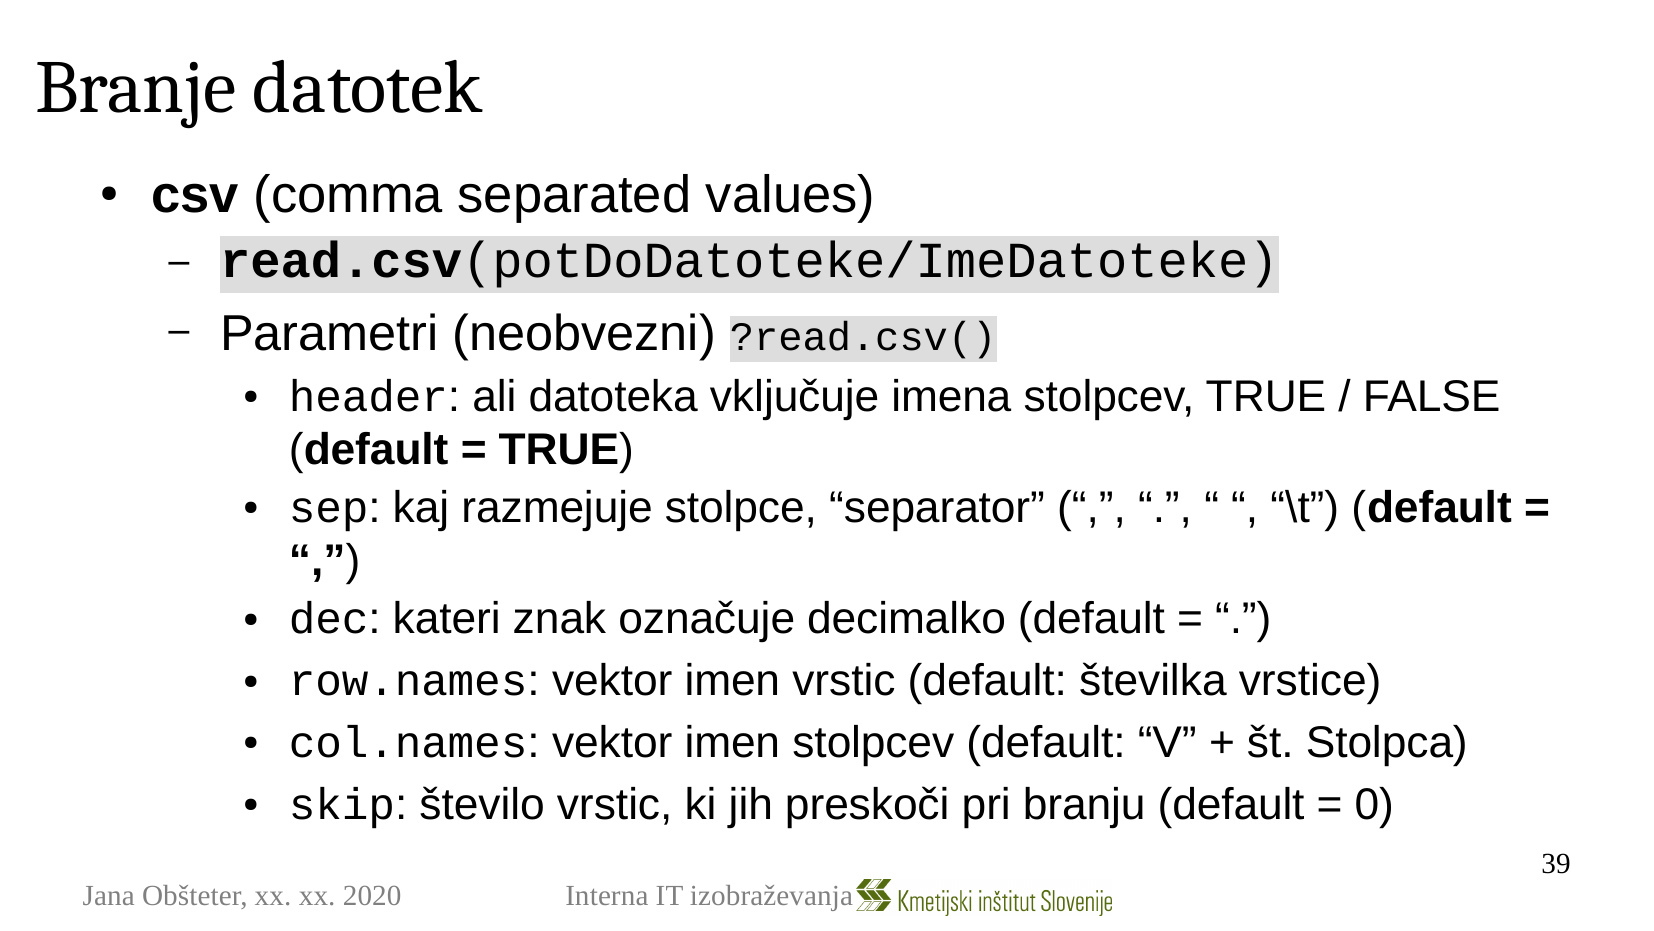

# Branje datotek
csv (comma separated values)
read.csv(potDoDatoteke/ImeDatoteke)
Parametri (neobvezni) ?read.csv()
header: ali datoteka vključuje imena stolpcev, TRUE / FALSE (default = TRUE)
sep: kaj razmejuje stolpce, “separator” (“,”, “.”, “ “, “\t”) (default = “,”)
dec: kateri znak označuje decimalko (default = “.”)
row.names: vektor imen vrstic (default: številka vrstice)
col.names: vektor imen stolpcev (default: “V” + št. Stolpca)
skip: število vrstic, ki jih preskoči pri branju (default = 0)
39